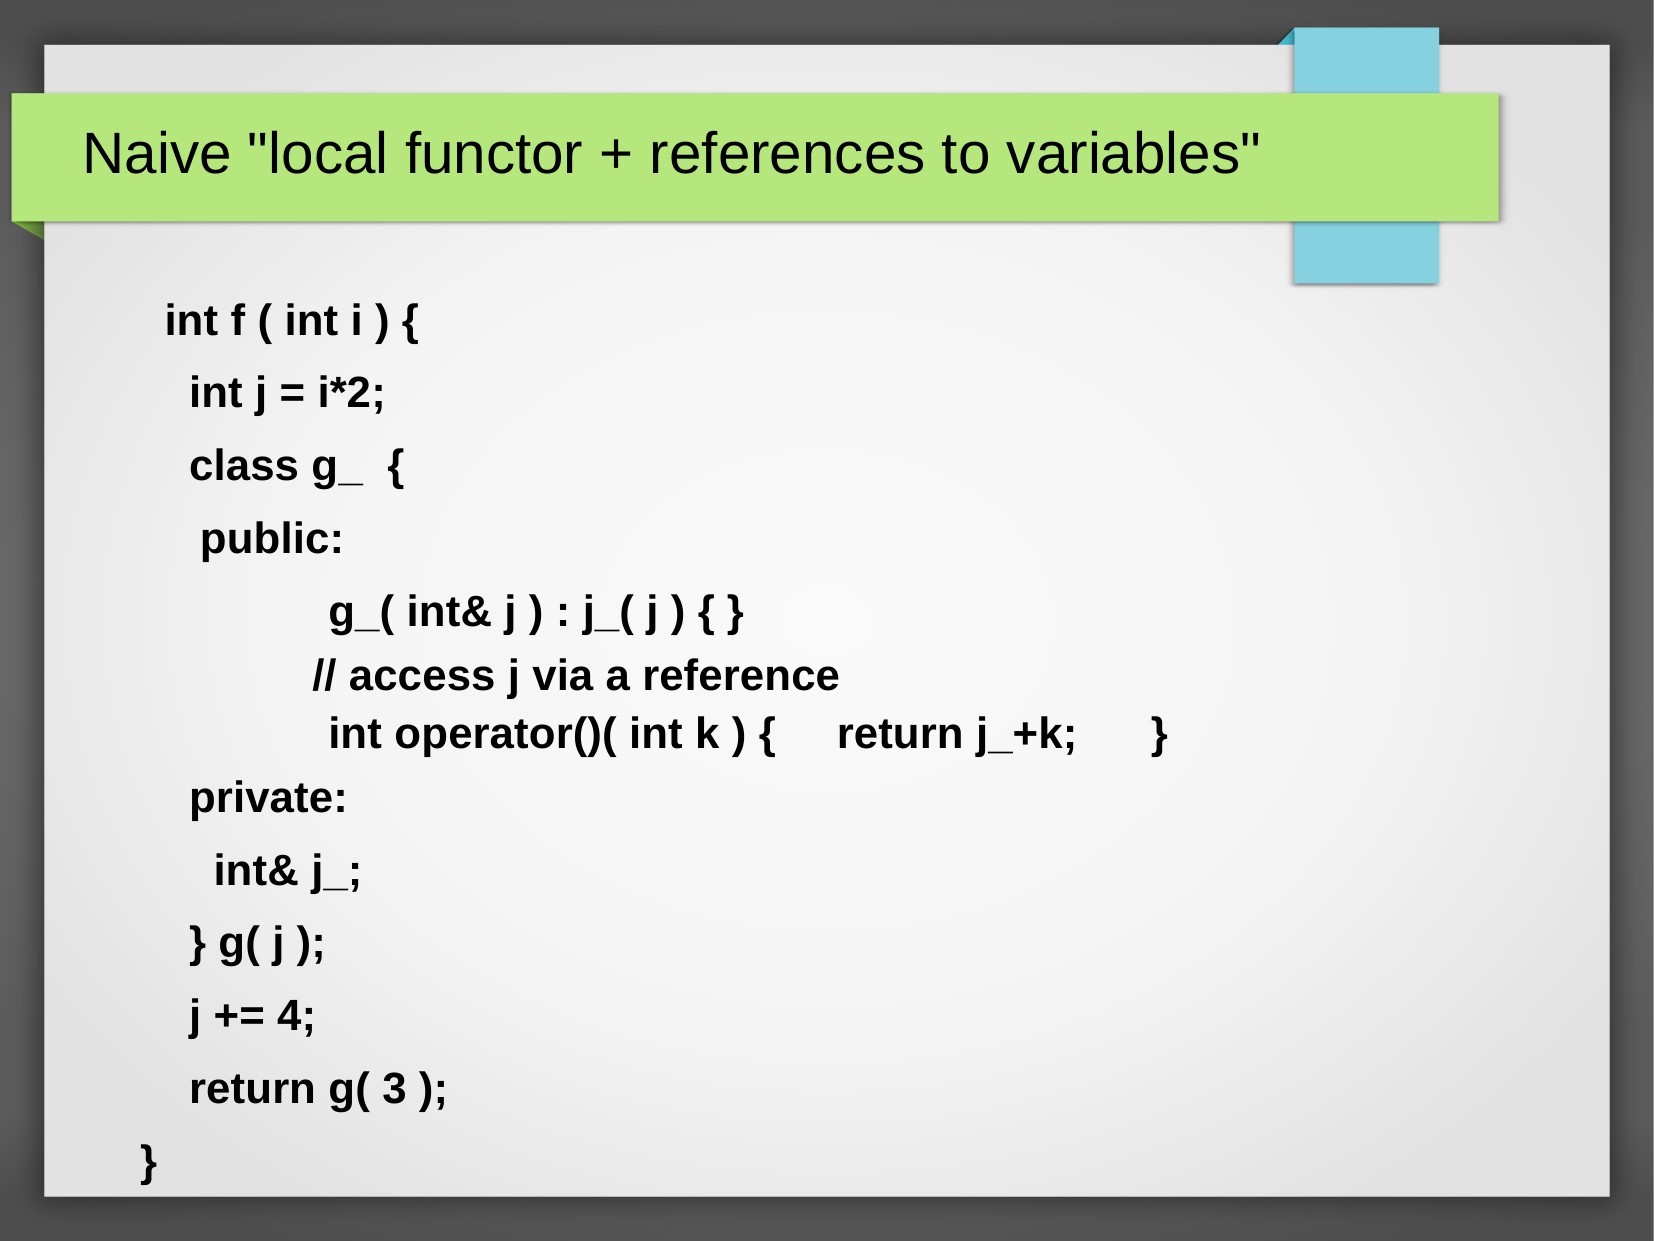

# Naive "local functor + references to variables"
 int f ( int i ) {
 int j = i*2;
 class g_ {
 		public:
 g_( int& j ) : j_( j ) { }
// access j via a reference
 int operator()( int k ) { return j_+k; }
 private:
 int& j_;
 } g( j );
 j += 4;
 return g( 3 );
}